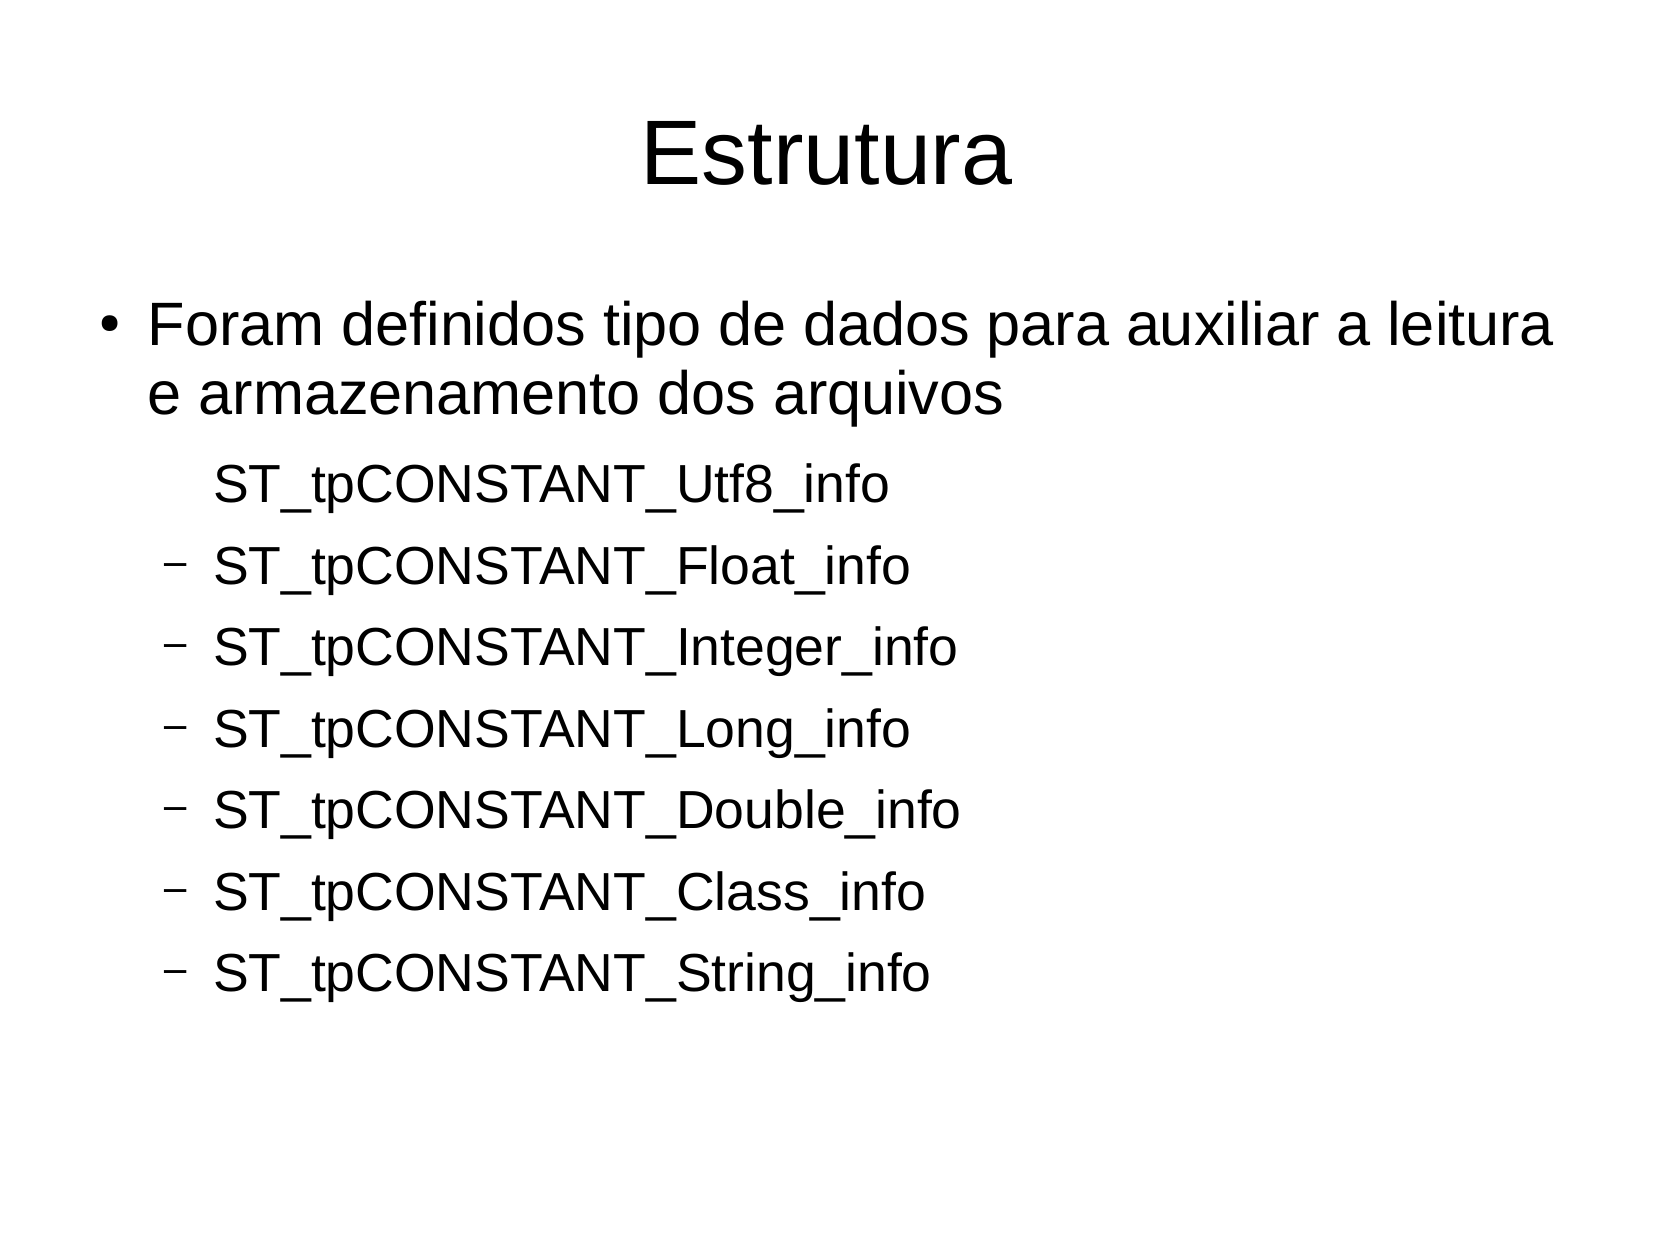

# Estrutura
Foram definidos tipo de dados para auxiliar a leitura e armazenamento dos arquivos
ST_tpCONSTANT_Utf8_info
ST_tpCONSTANT_Float_info
ST_tpCONSTANT_Integer_info
ST_tpCONSTANT_Long_info
ST_tpCONSTANT_Double_info
ST_tpCONSTANT_Class_info
ST_tpCONSTANT_String_info